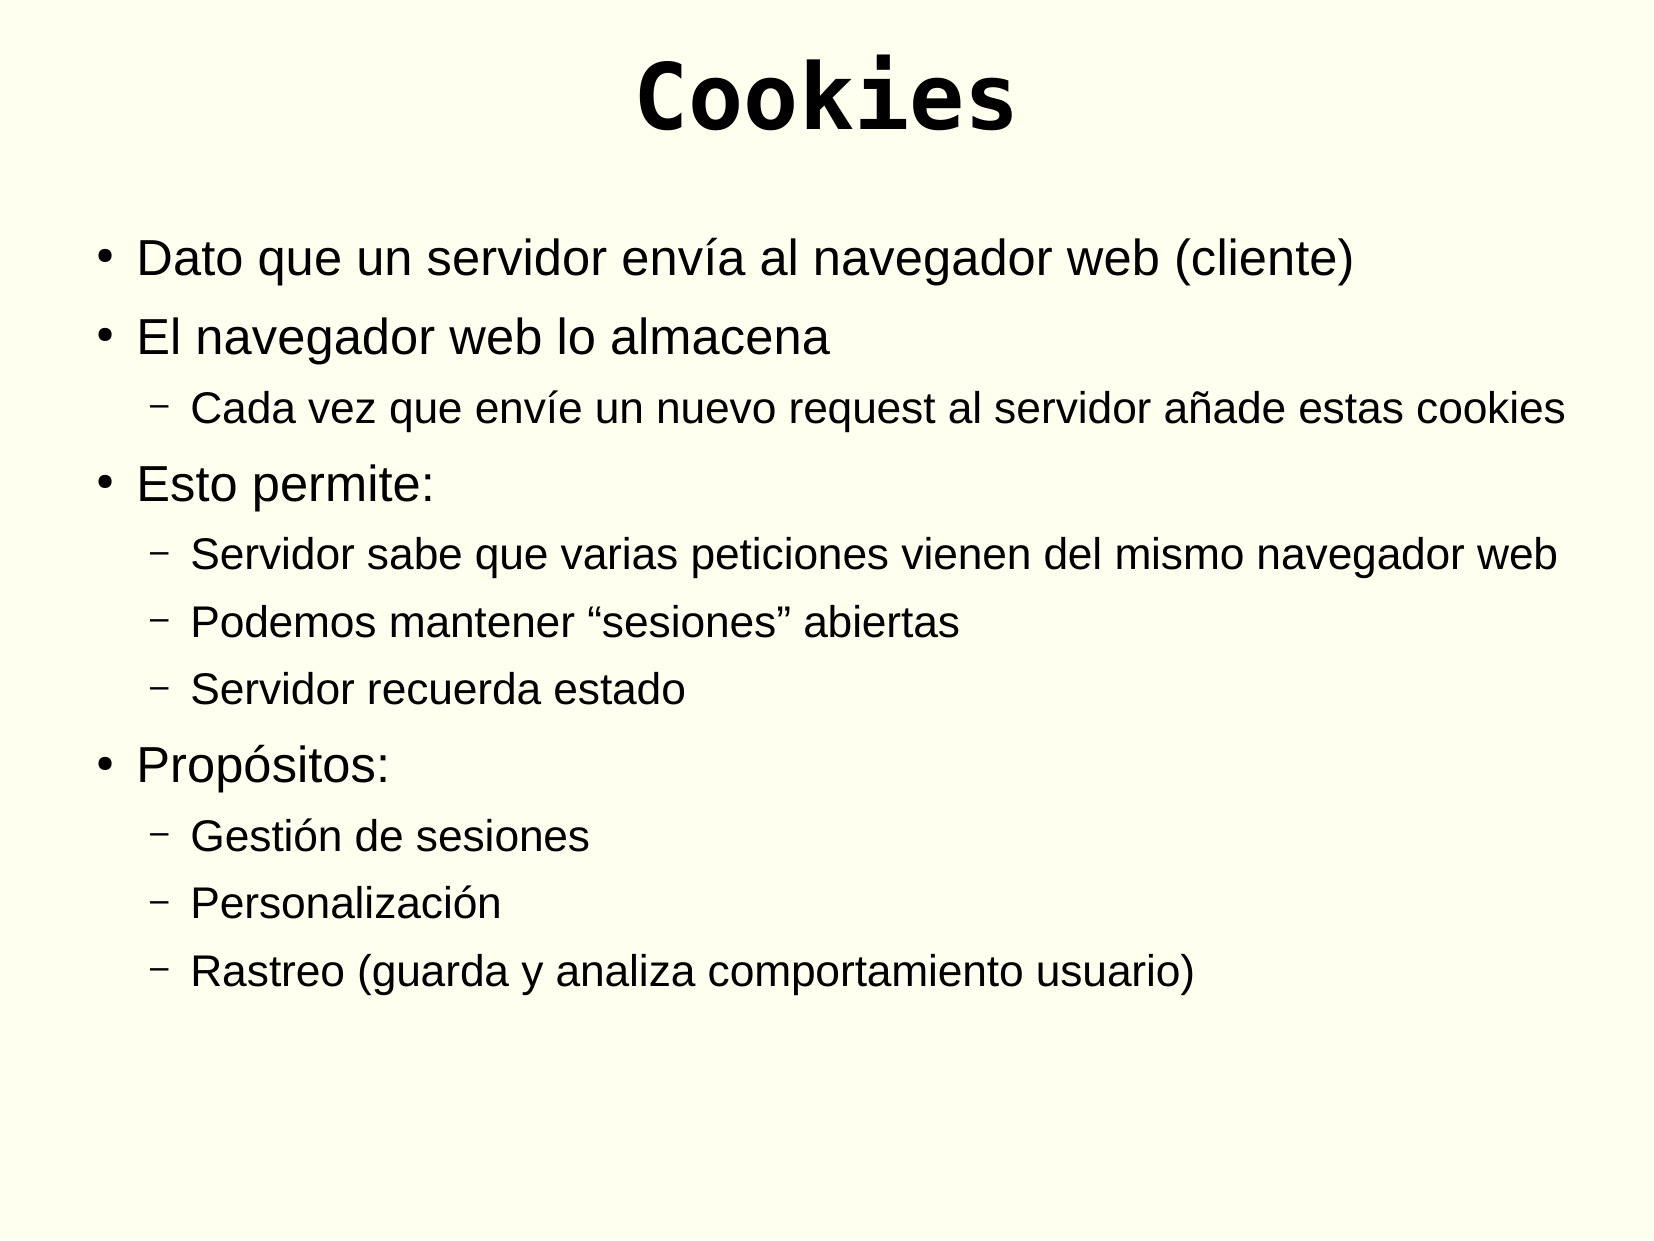

# Cookies
Dato que un servidor envía al navegador web (cliente)
El navegador web lo almacena
Cada vez que envíe un nuevo request al servidor añade estas cookies
Esto permite:
Servidor sabe que varias peticiones vienen del mismo navegador web
Podemos mantener “sesiones” abiertas
Servidor recuerda estado
Propósitos:
Gestión de sesiones
Personalización
Rastreo (guarda y analiza comportamiento usuario)